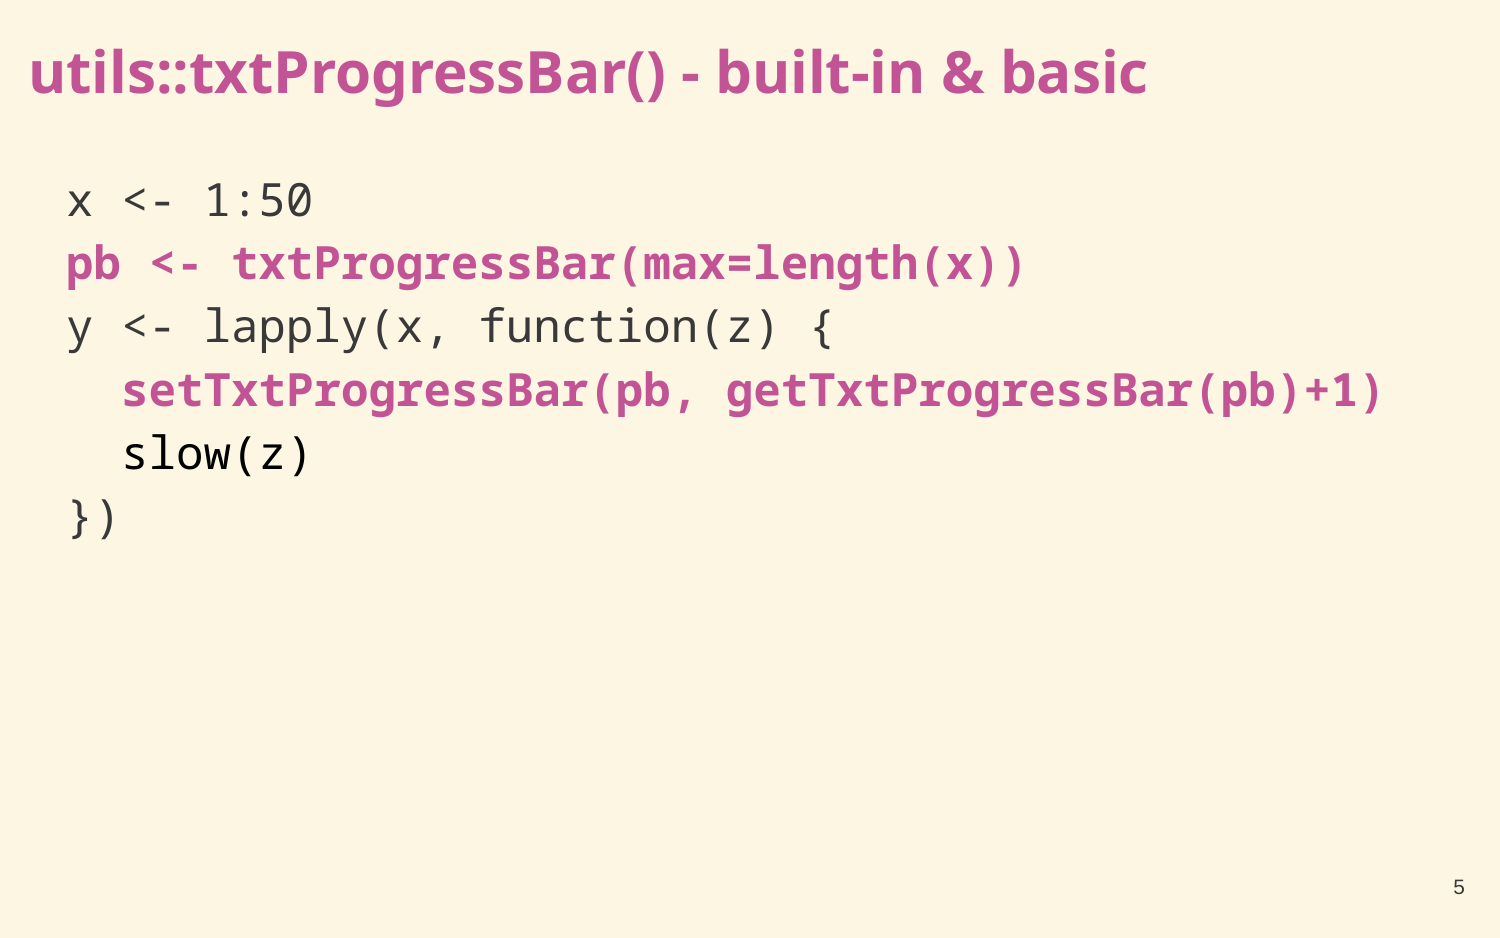

# utils::txtProgressBar() - built-in & basic
x <- 1:50
pb <- txtProgressBar(max=length(x))
y <- lapply(x, function(z) {
 setTxtProgressBar(pb, getTxtProgressBar(pb)+1)
 slow(z)
})